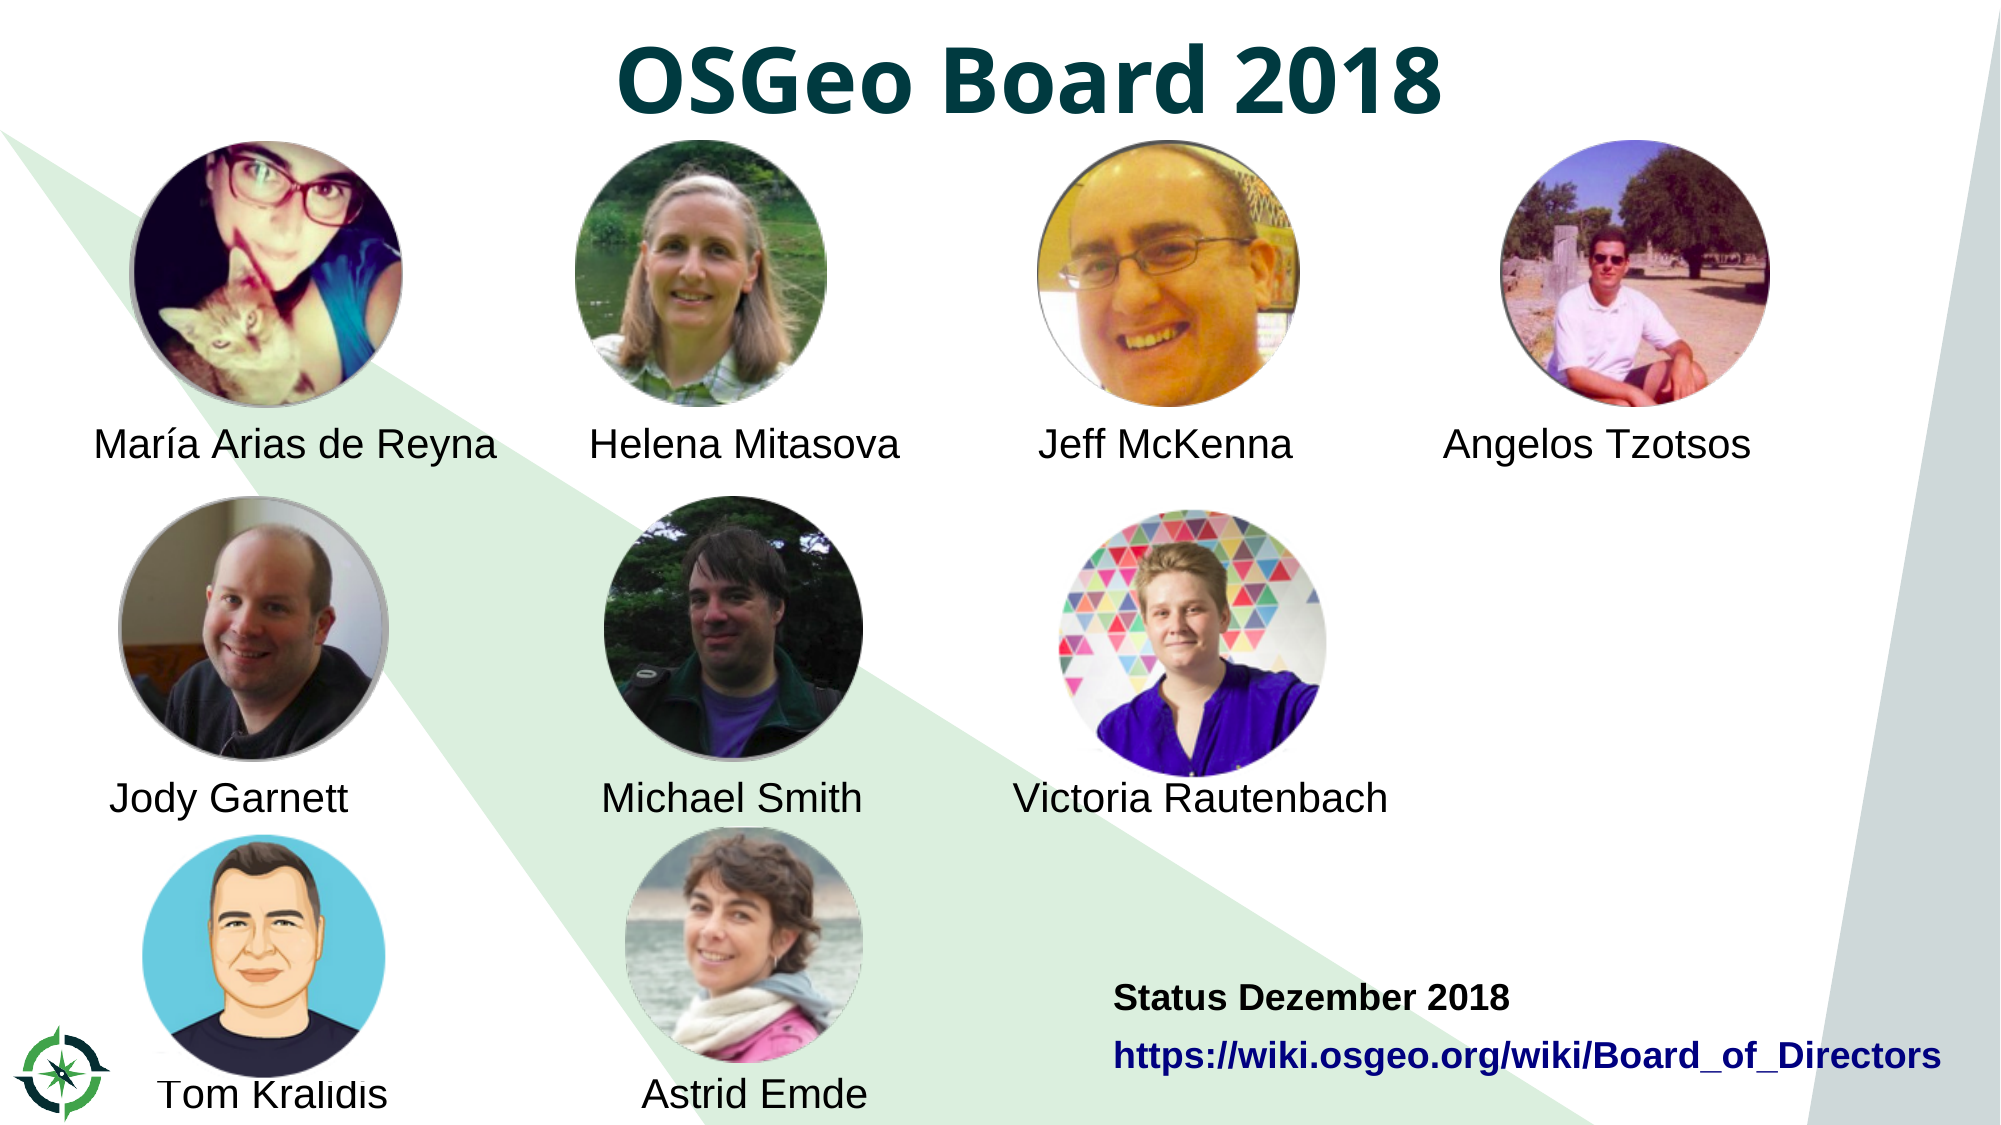

# OSGeo Board 2018
María Arias de Reyna Helena Mitasova Jeff McKenna Angelos Tzotsos
Jody Garnett Michael Smith Victoria Rautenbach
Status Dezember 2018
https://wiki.osgeo.org/wiki/Board_of_Directors
Tom Kralidis Astrid Emde